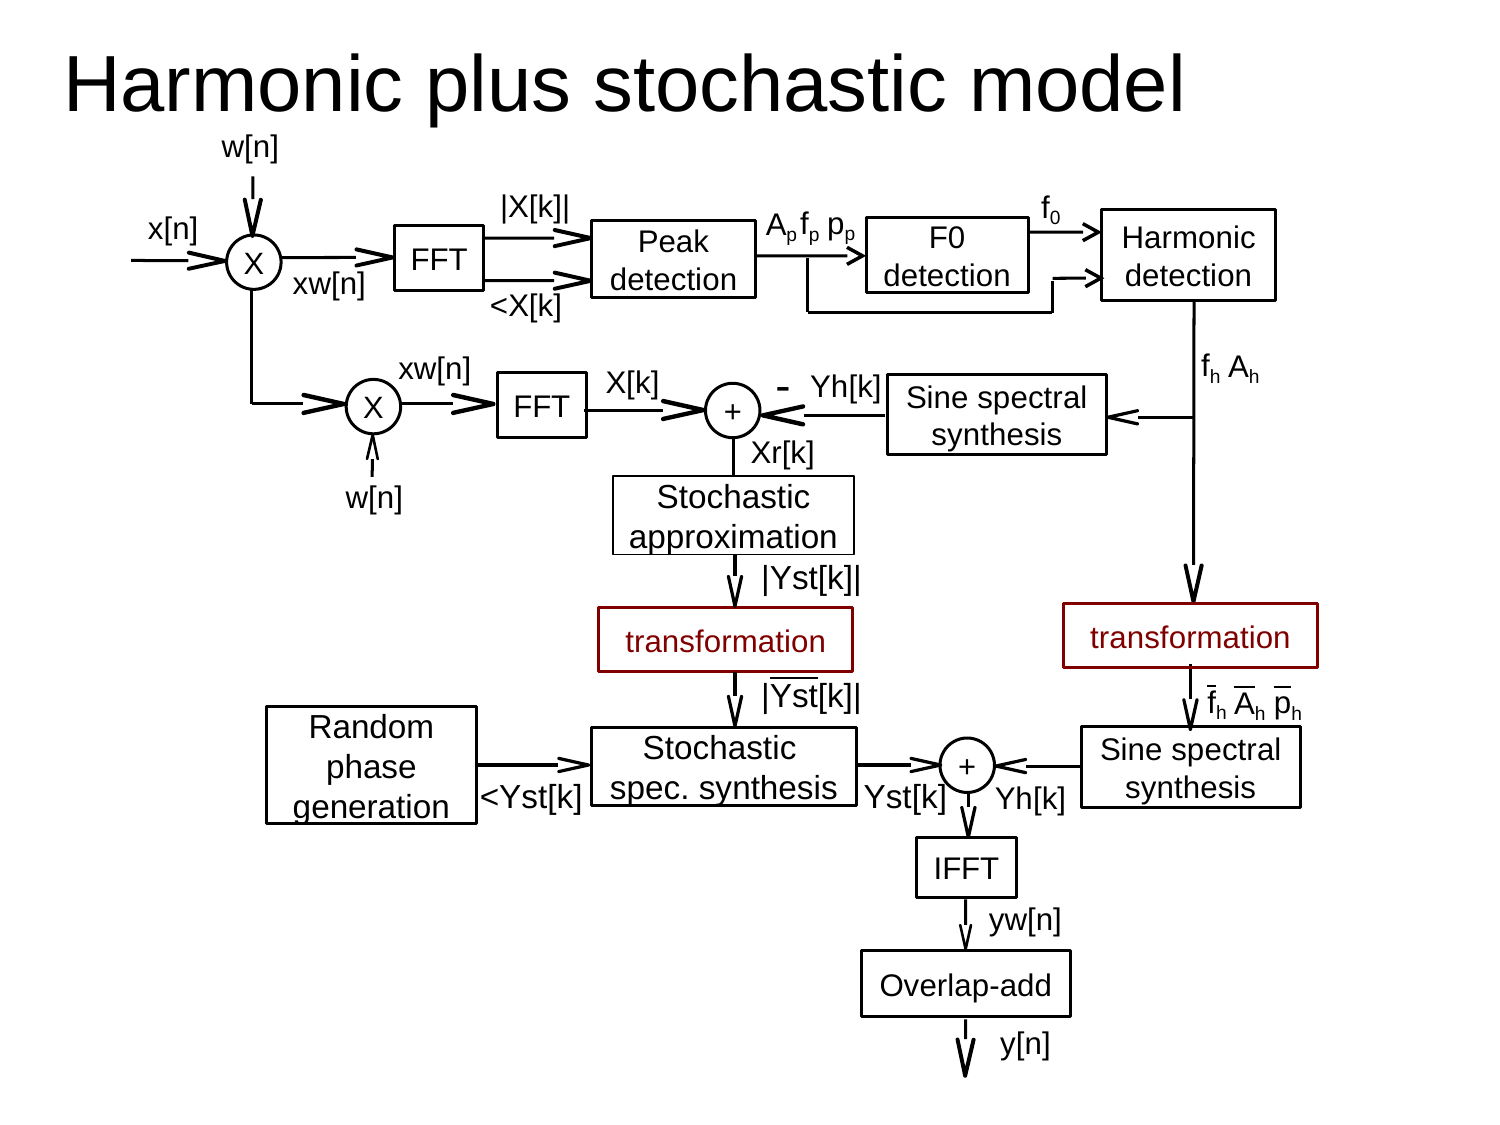

# Harmonic plus stochastic model
w[n]
f0
|X[k]|
pp
fp
Ap
x[n]
Harmonic
detection
F0
detection
Peak detection
FFT
X
xw[n]
<X[k]
fh
Ah
xw[n]
-
X[k]
Yh[k]
FFT
Sine spectral
synthesis
X
+
Xr[k]
w[n]
Stochastic approximation
|Yst[k]|
transformation
transformation
|Yst[k]|
fh
ph
Ah
Random phase generation
Sine spectral
synthesis
Stochastic
spec. synthesis
+
<Yst[k]
Yst[k]
Yh[k]
IFFT
yw[n]
Overlap-add
y[n]